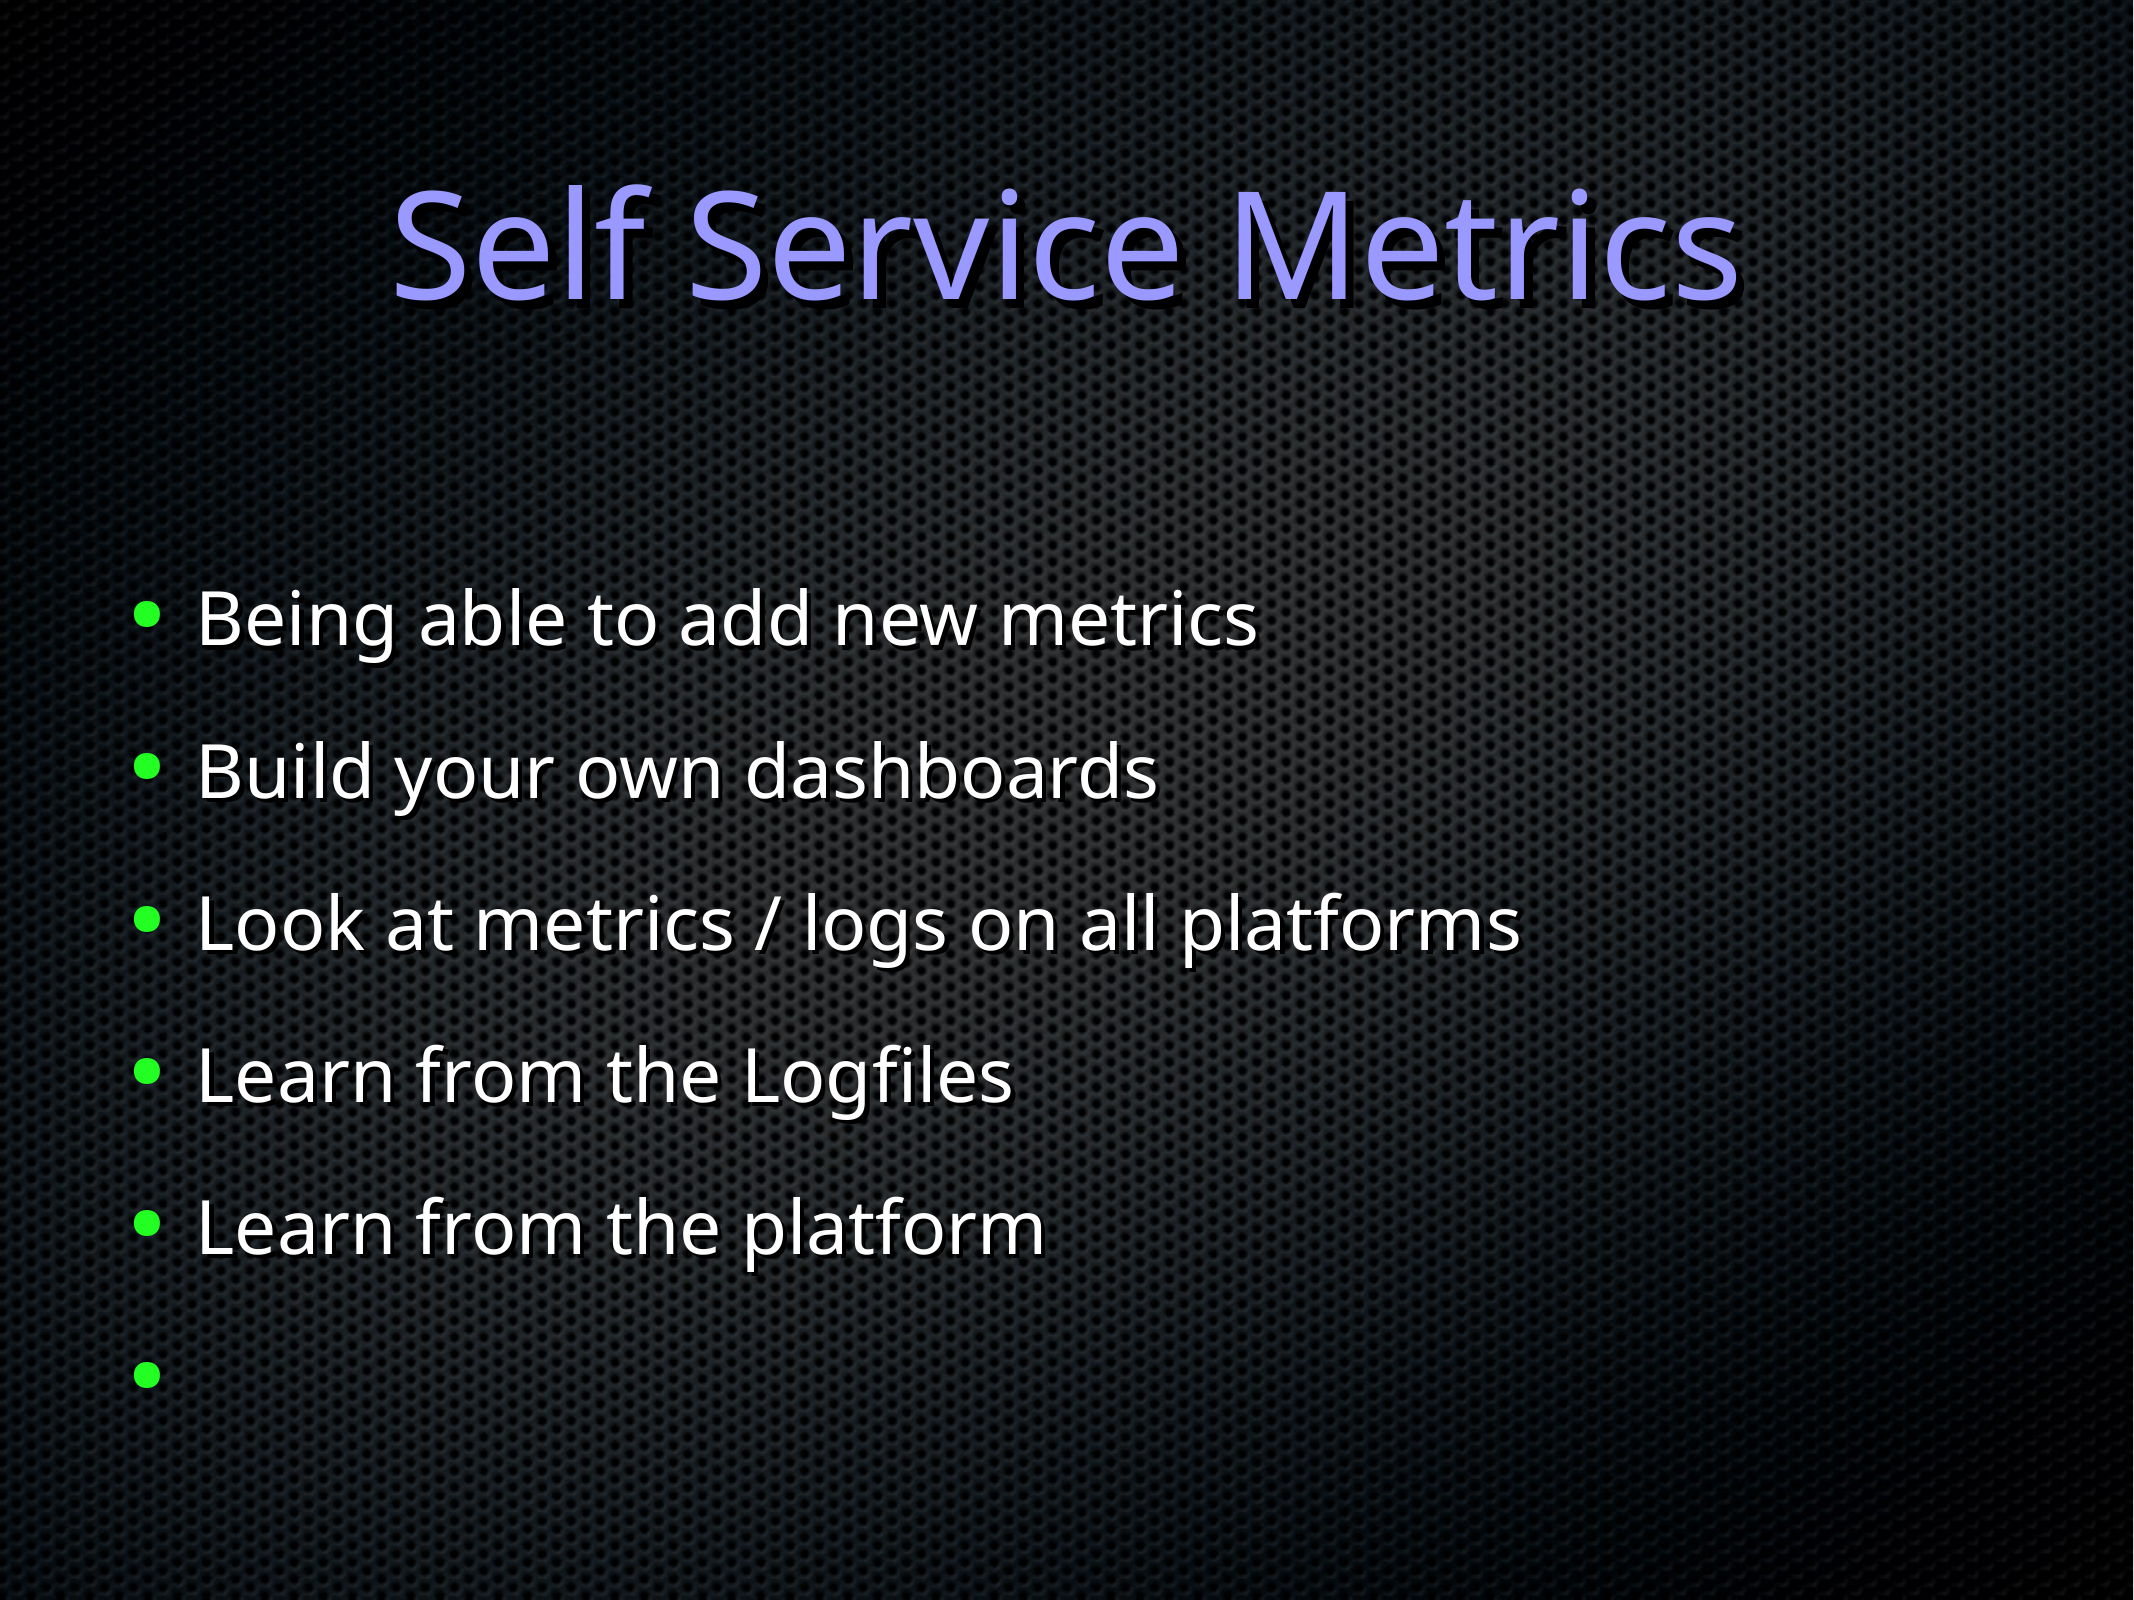

# Self Service Metrics
Being able to add new metrics
Build your own dashboards
Look at metrics / logs on all platforms
Learn from the Logfiles
Learn from the platform